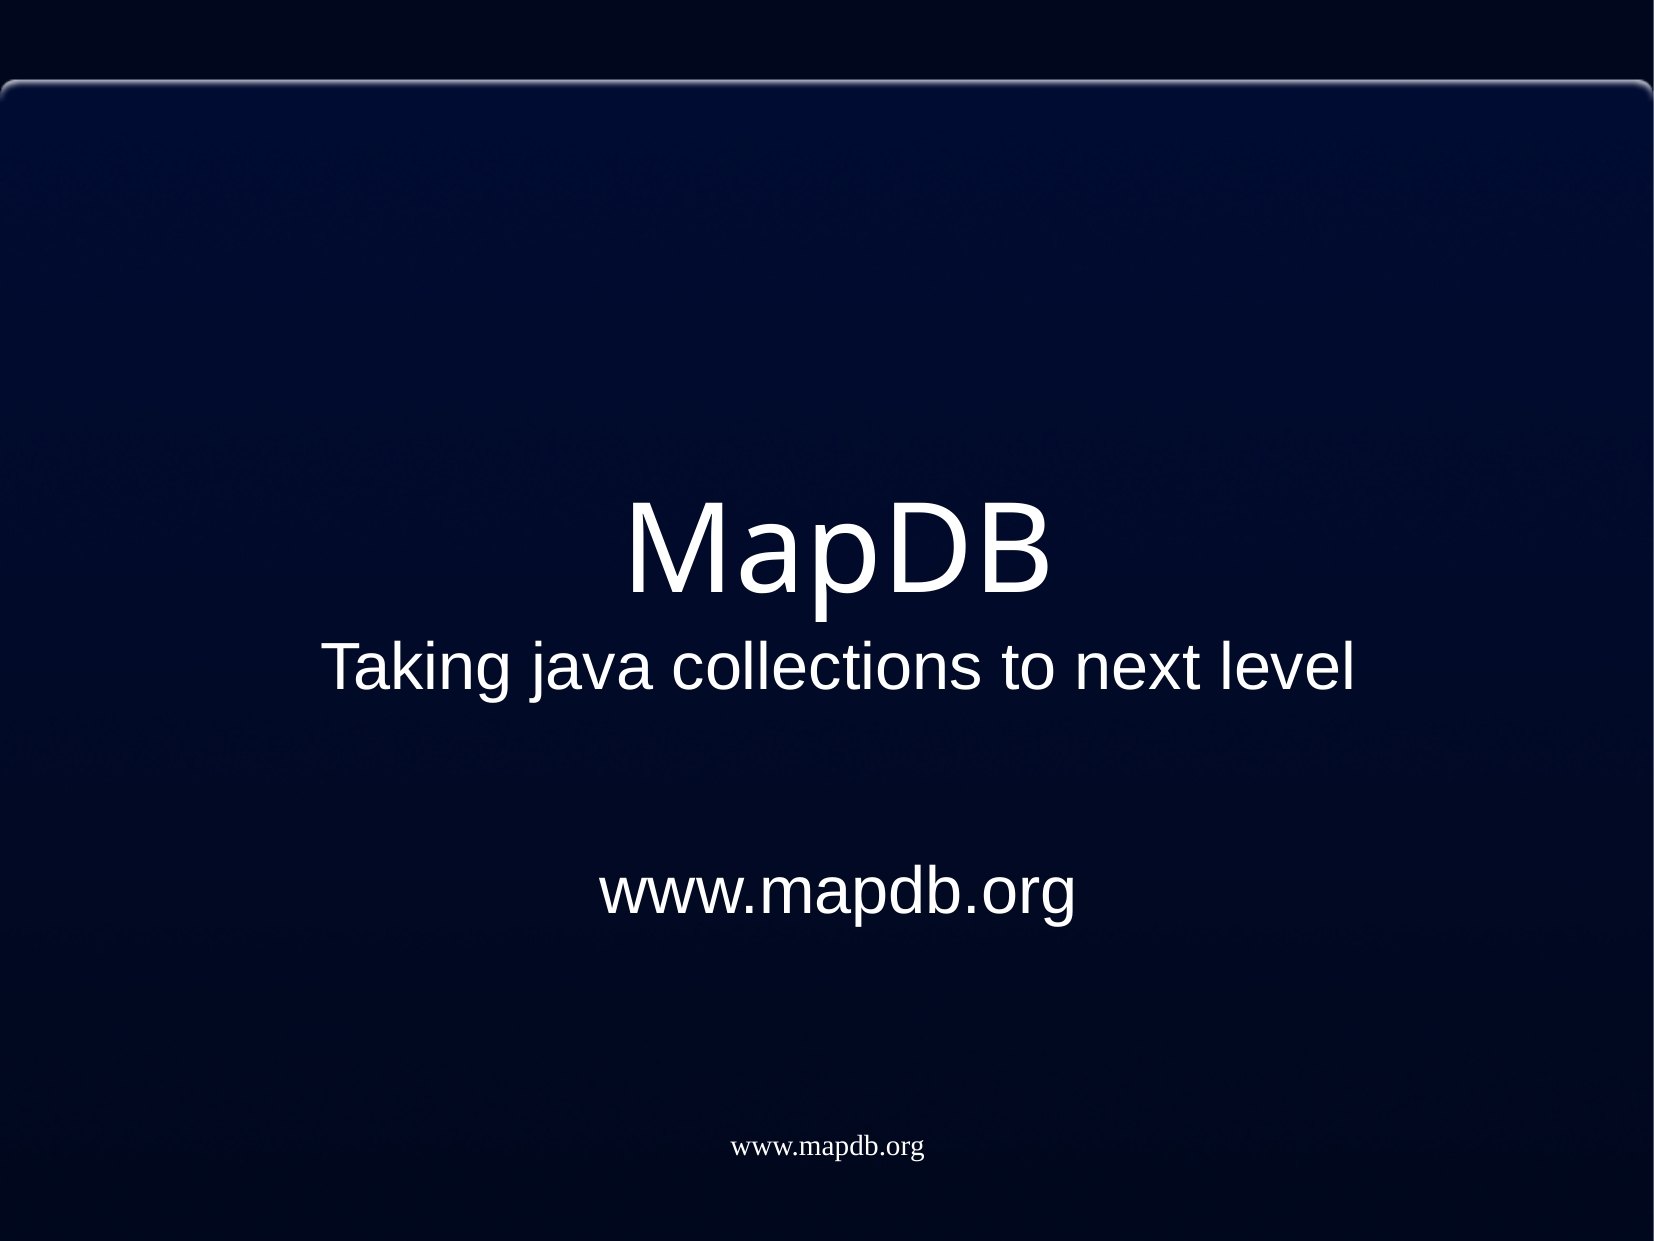

#
MapDB
Taking java collections to next level
www.mapdb.org
www.mapdb.org